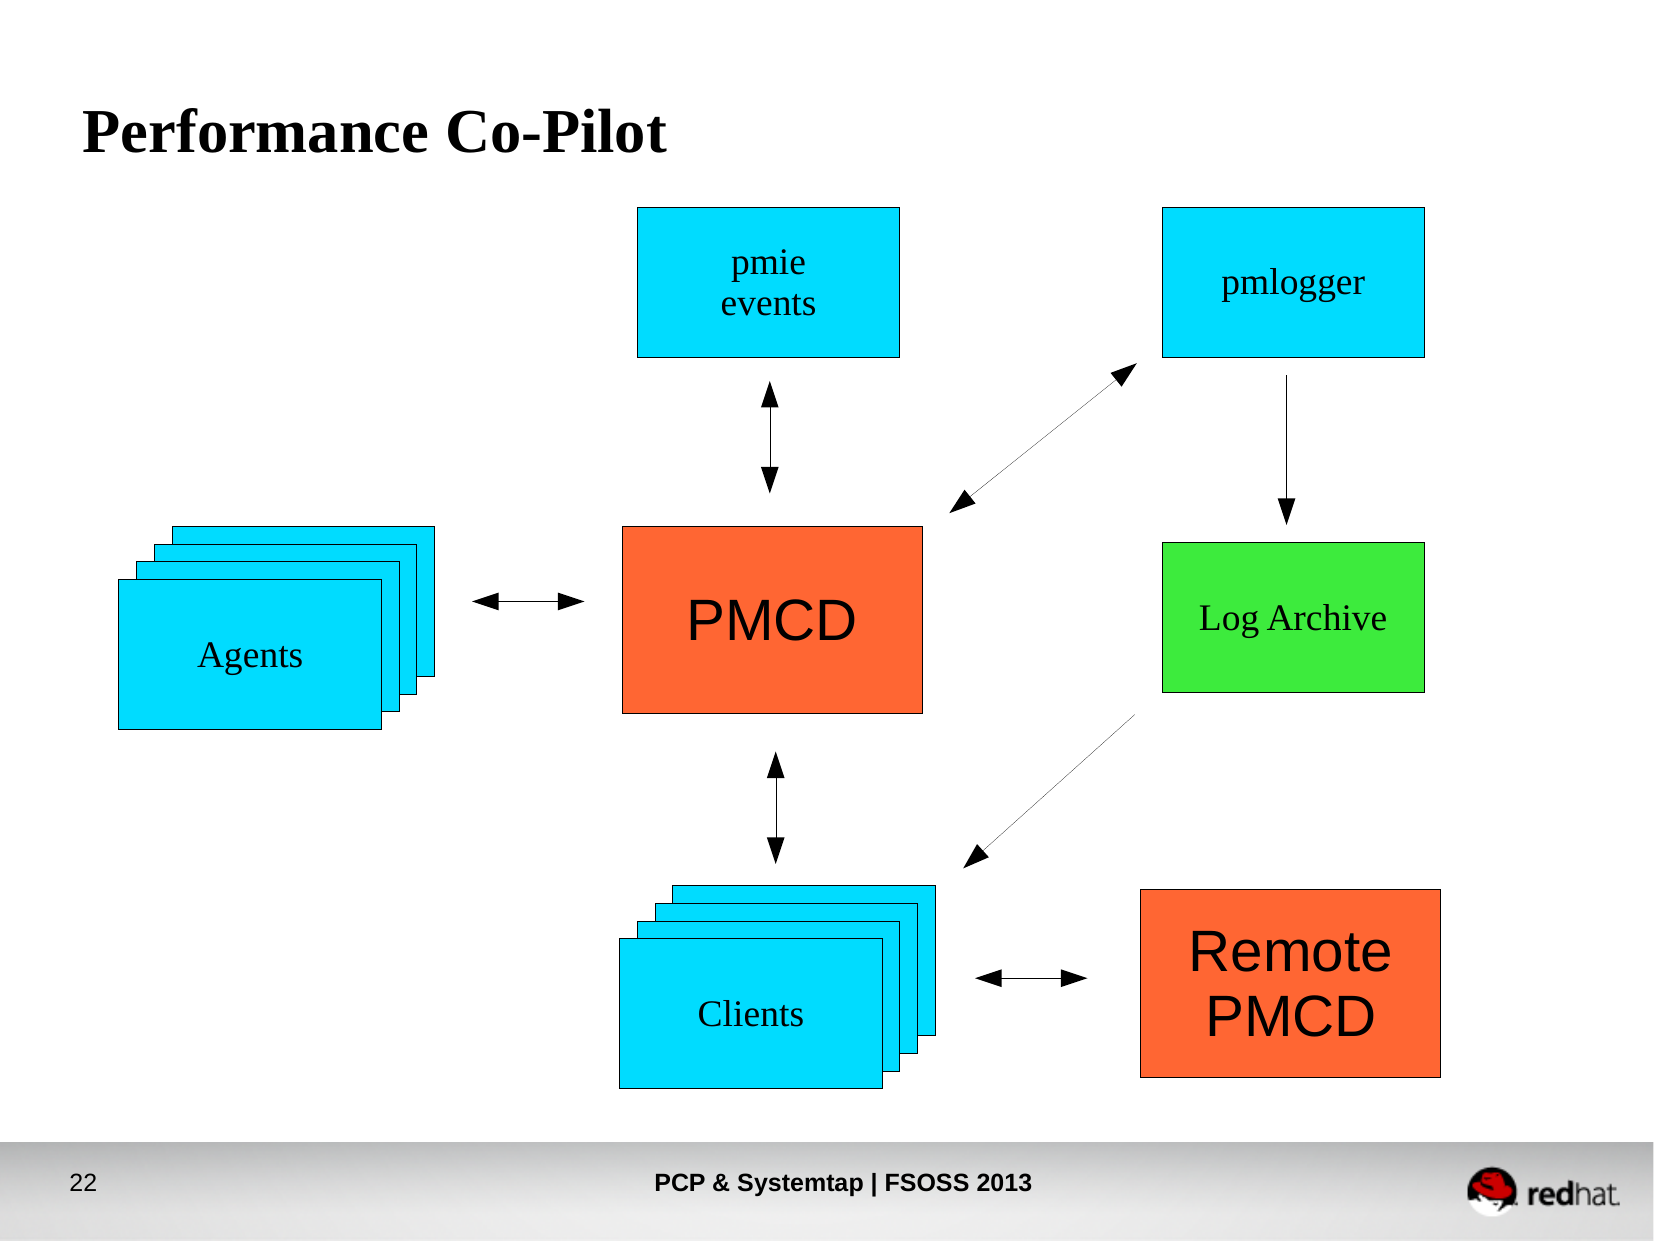

# Performance Co-Pilot
pmie
events
pmlogger
PMCD
Log Archive
Agents
Remote
PMCD
Clients